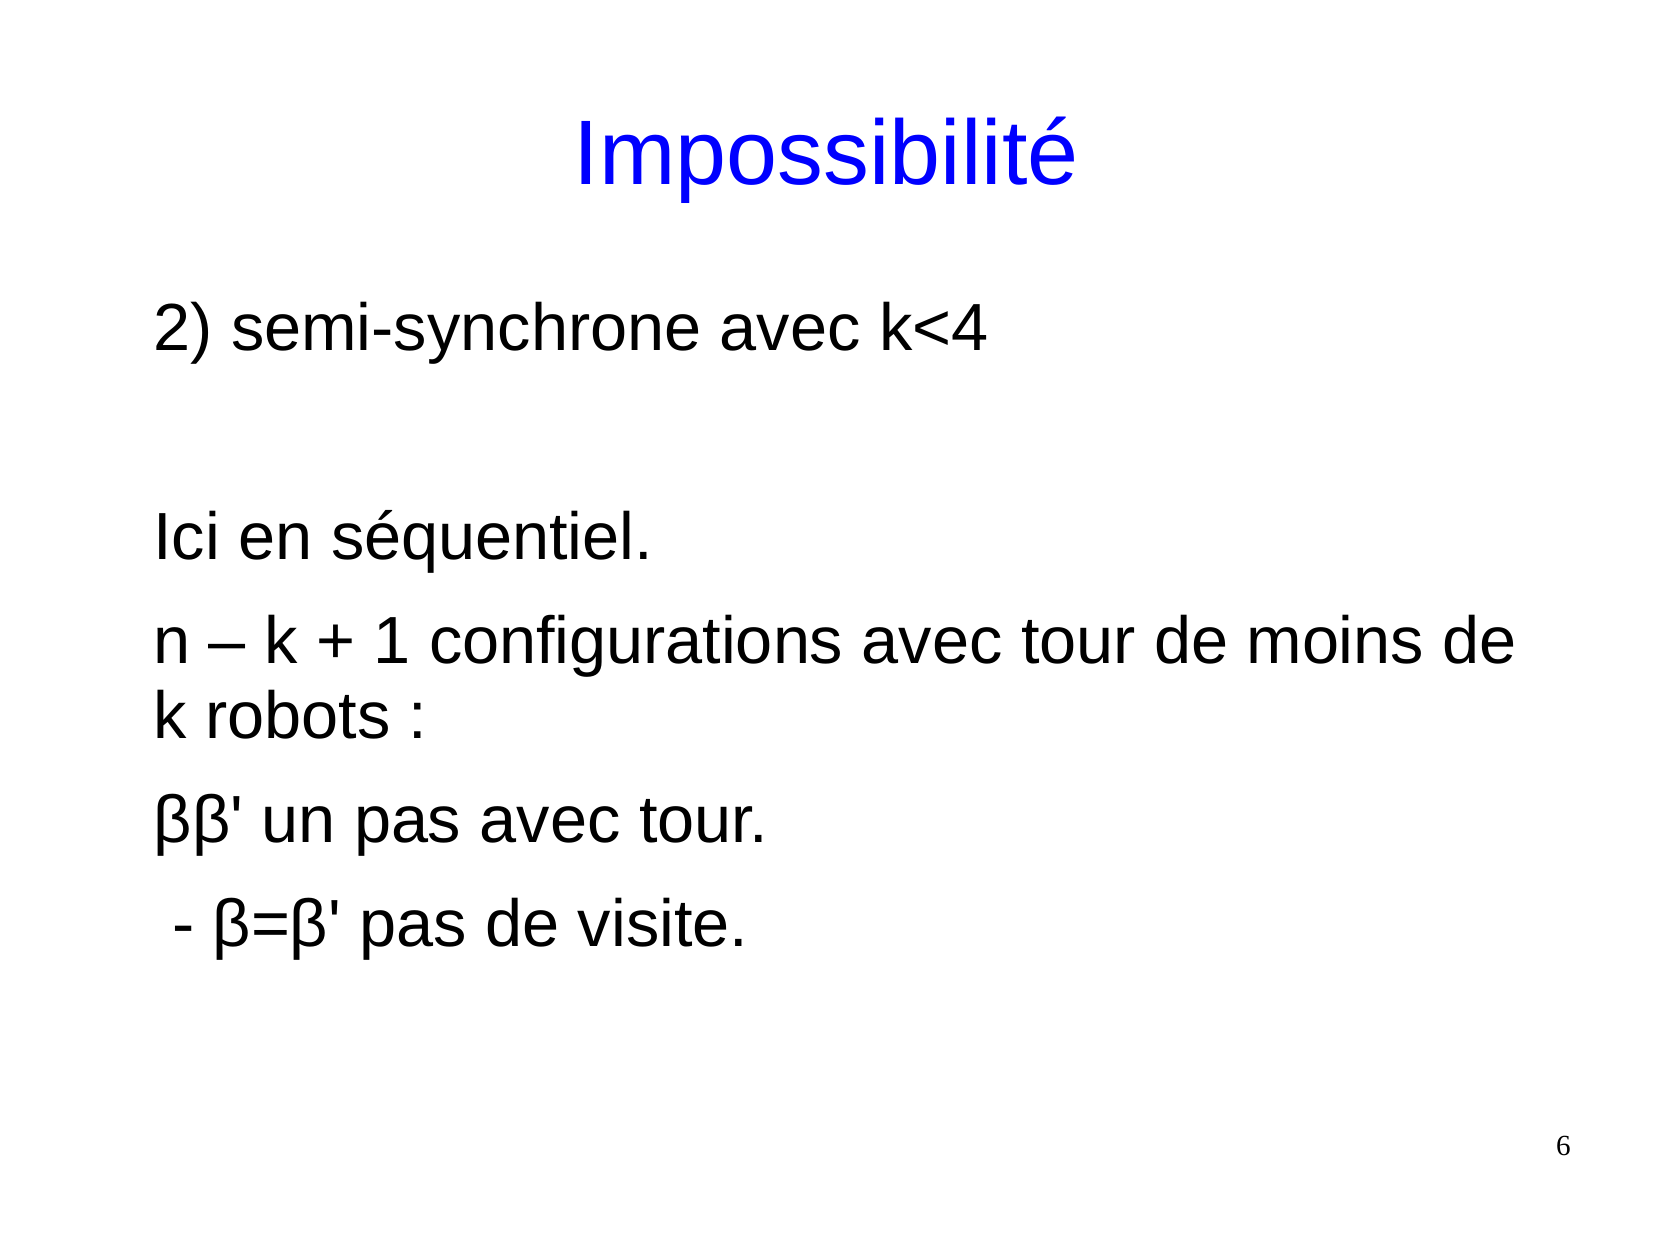

# Impossibilité
2) semi-synchrone avec k<4
Ici en séquentiel.
n – k + 1 configurations avec tour de moins de k robots :
ββ' un pas avec tour.
 - β=β' pas de visite.
6